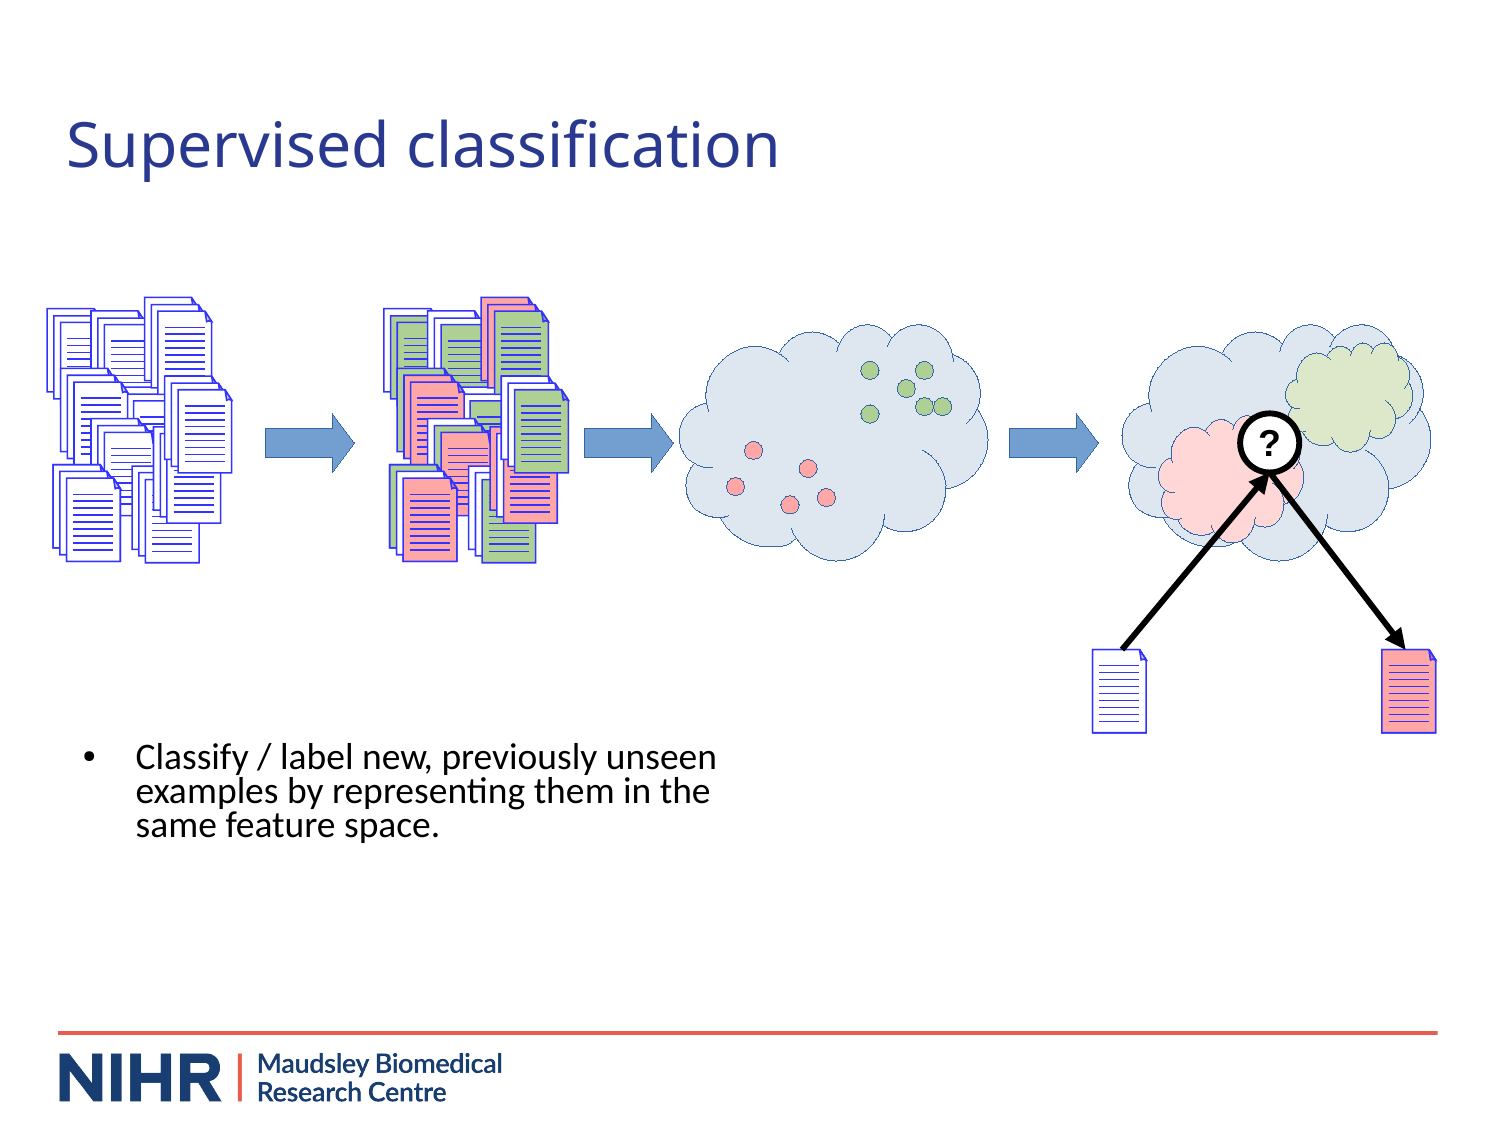

# Supervised classification
?
Classify / label new, previously unseen examples by representing them in the same feature space.